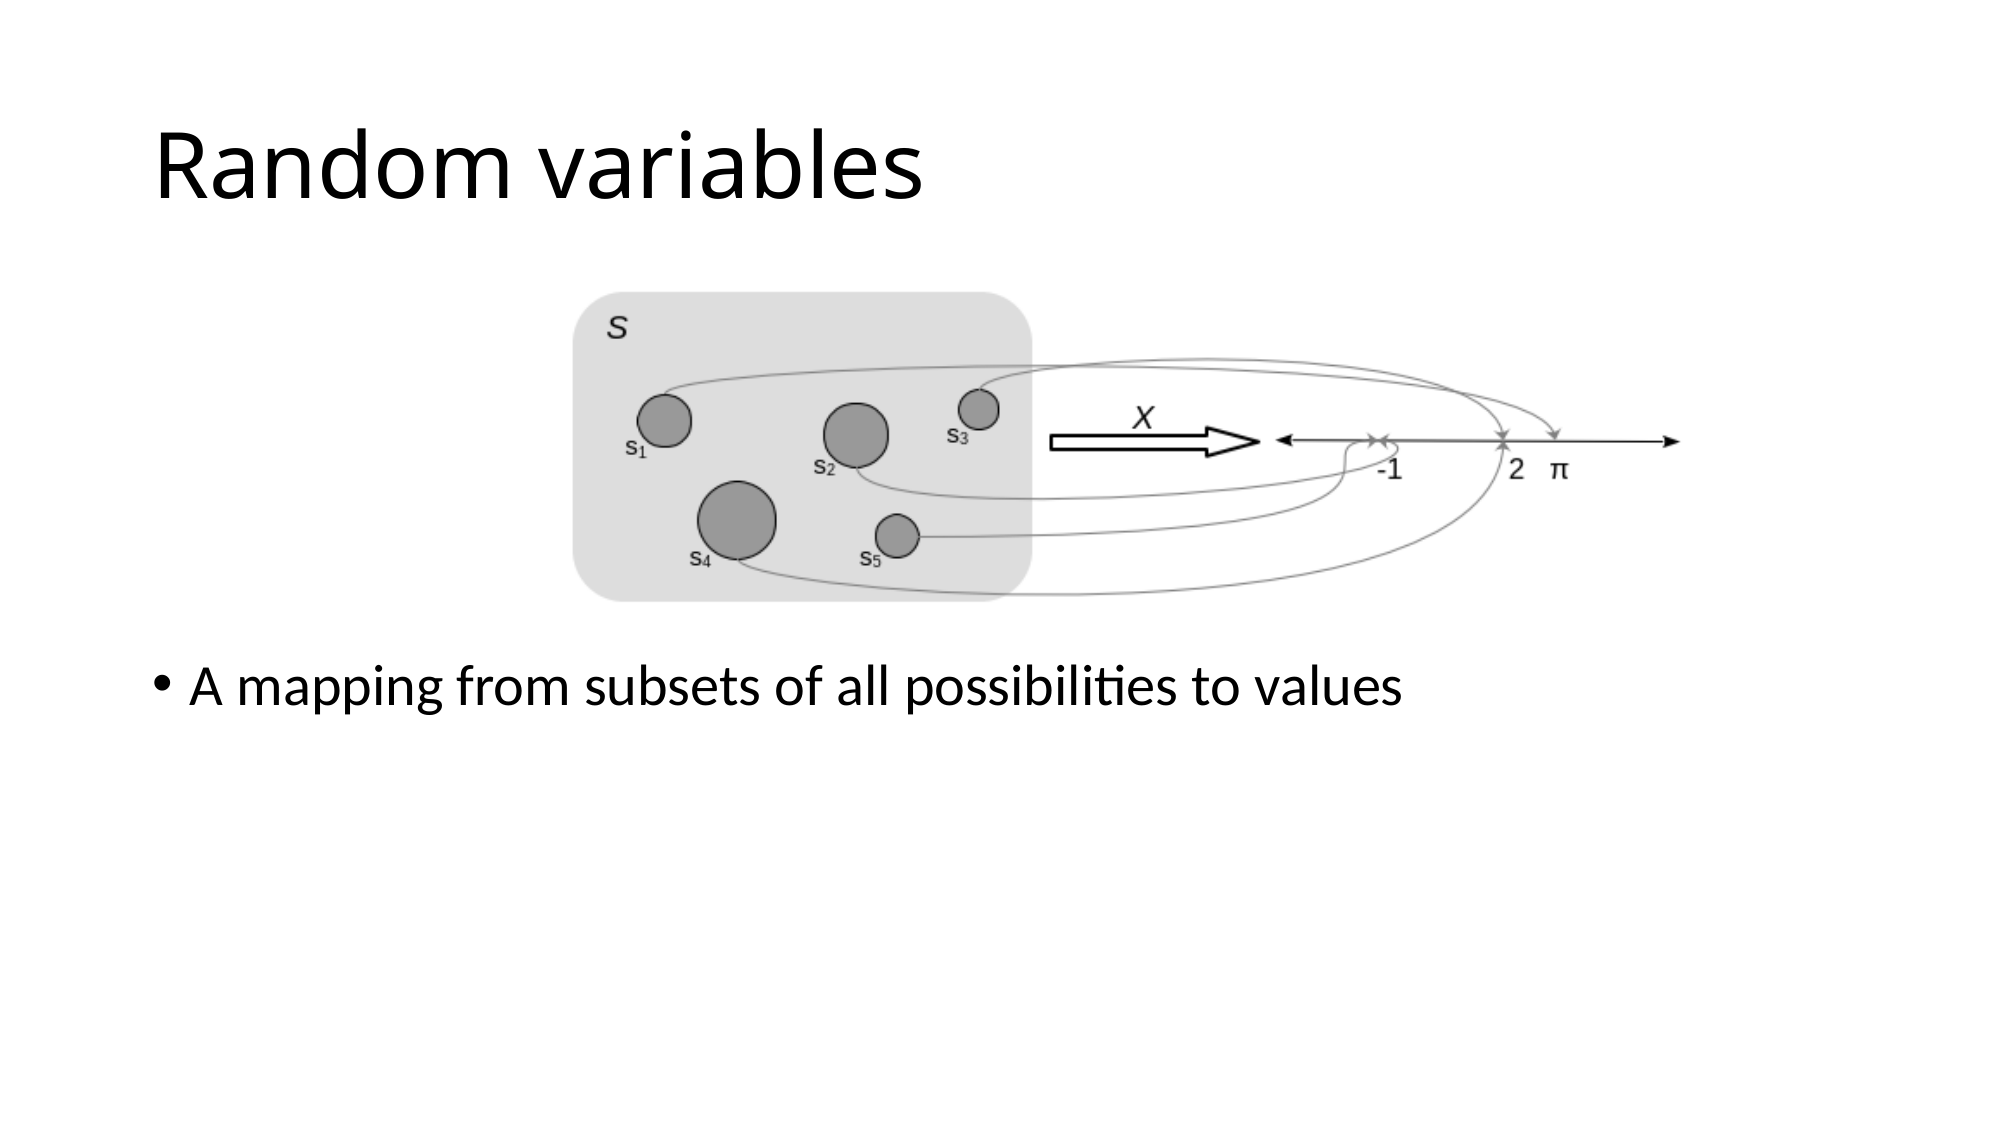

# Random variables
A mapping from subsets of all possibilities to values